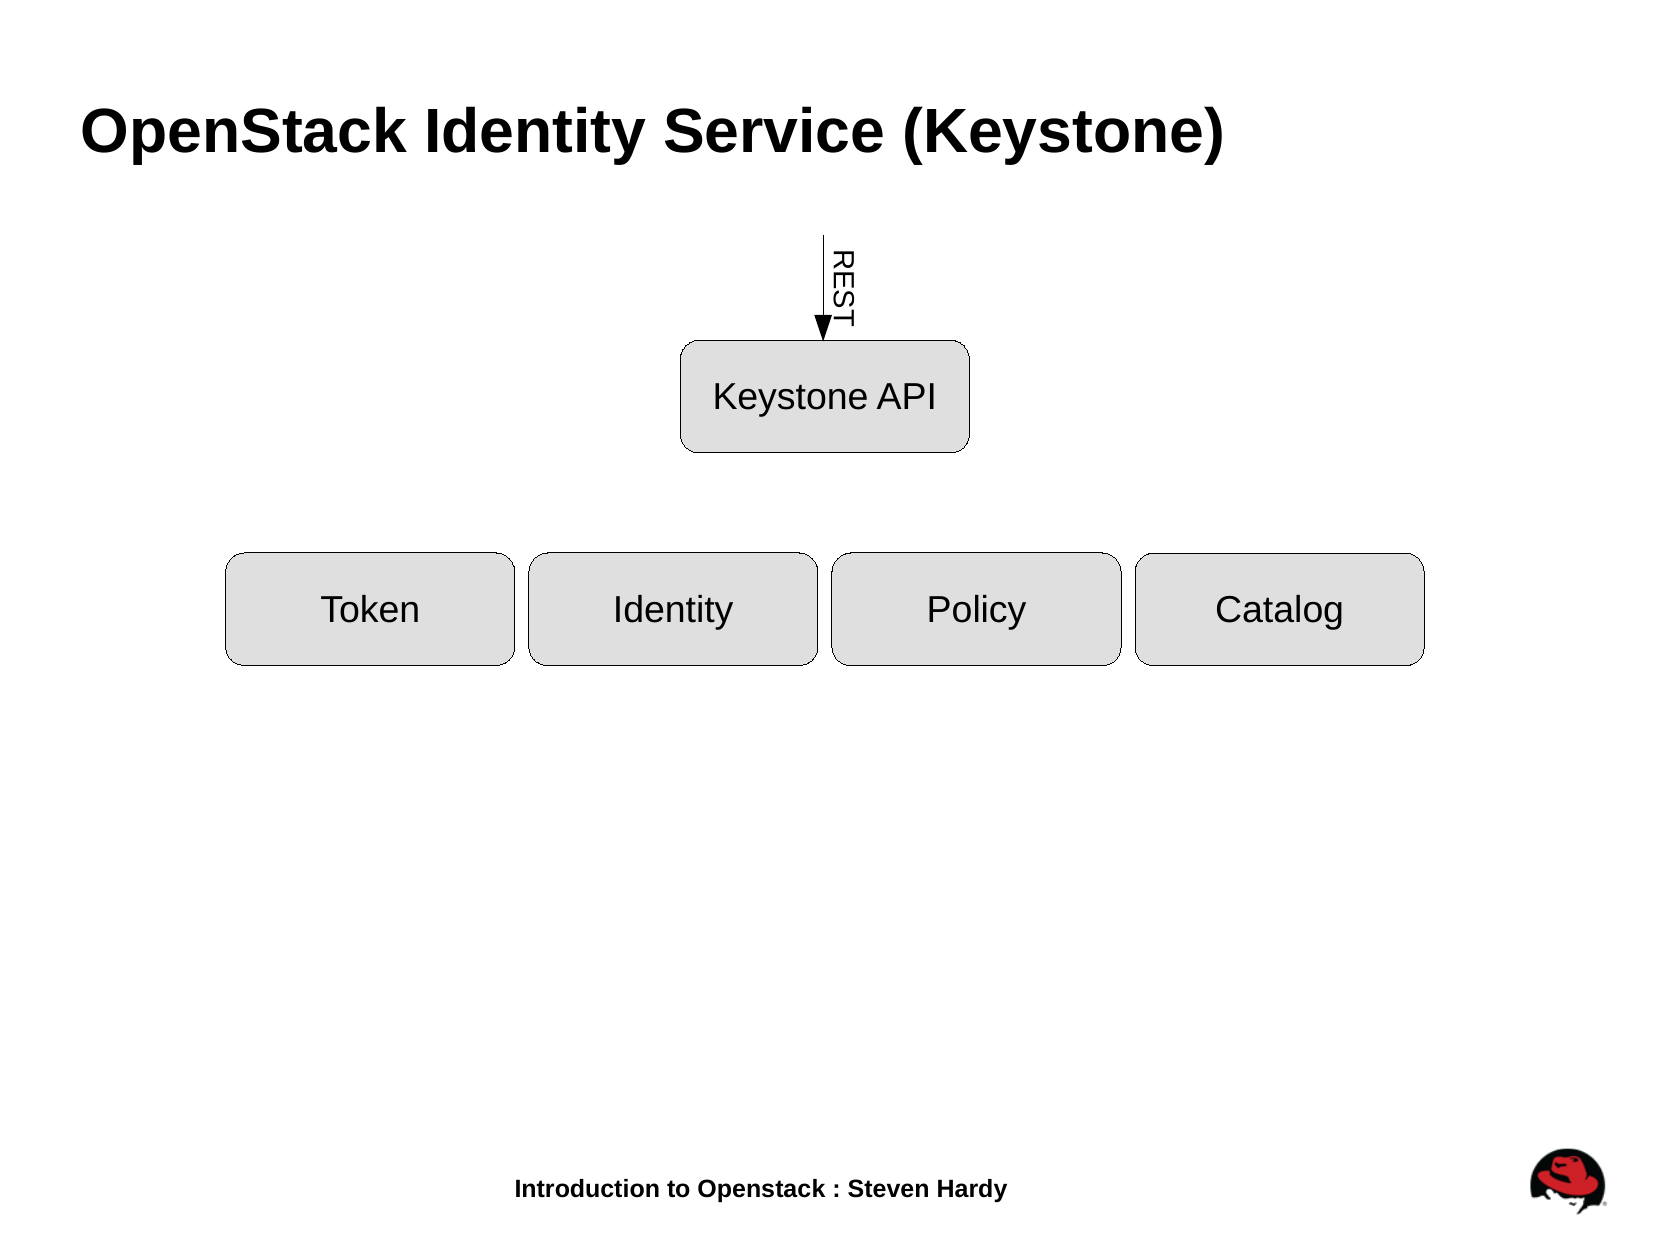

# OpenStack Identity Service (Keystone)
REST
Keystone API
Token
Identity
Policy
Catalog